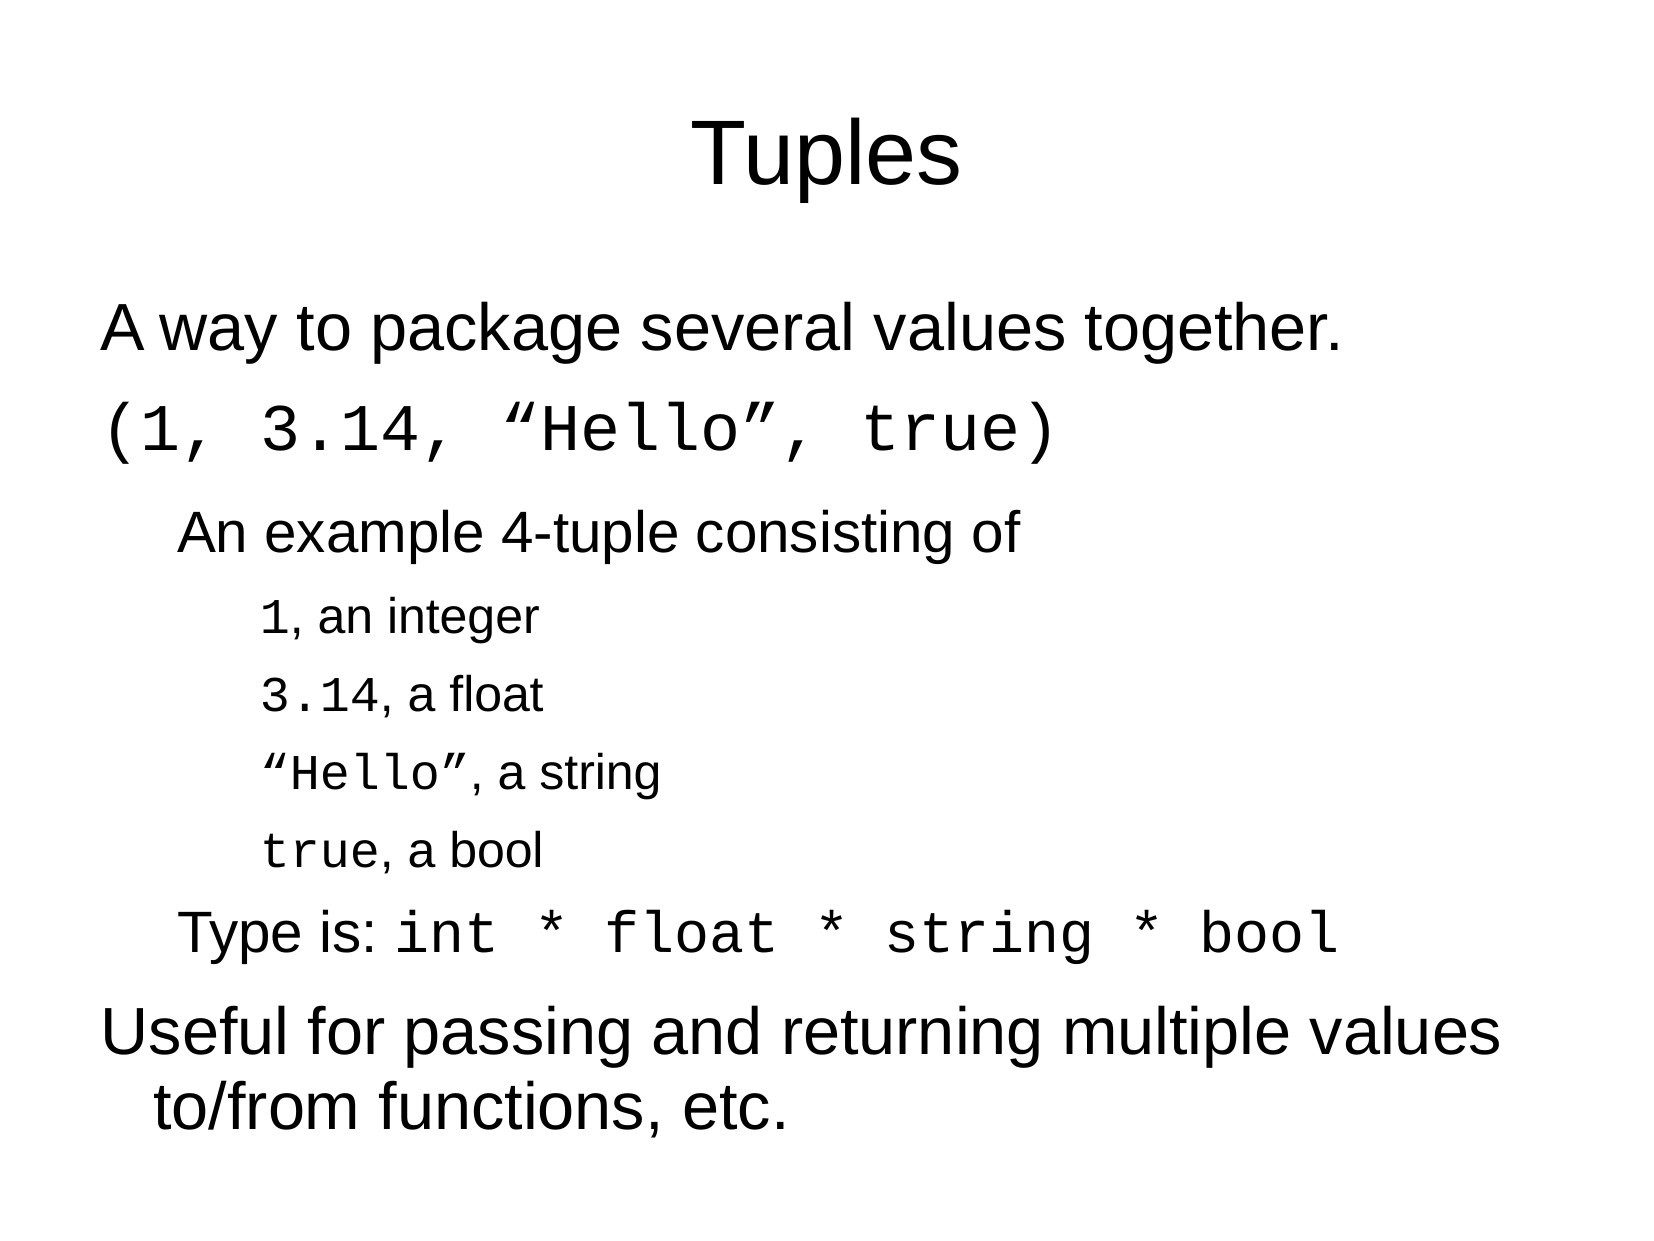

# Tuples
A way to package several values together.
(1, 3.14, “Hello”, true)
An example 4-tuple consisting of
1, an integer
3.14, a float
“Hello”, a string
true, a bool
Type is: int * float * string * bool
Useful for passing and returning multiple values to/from functions, etc.